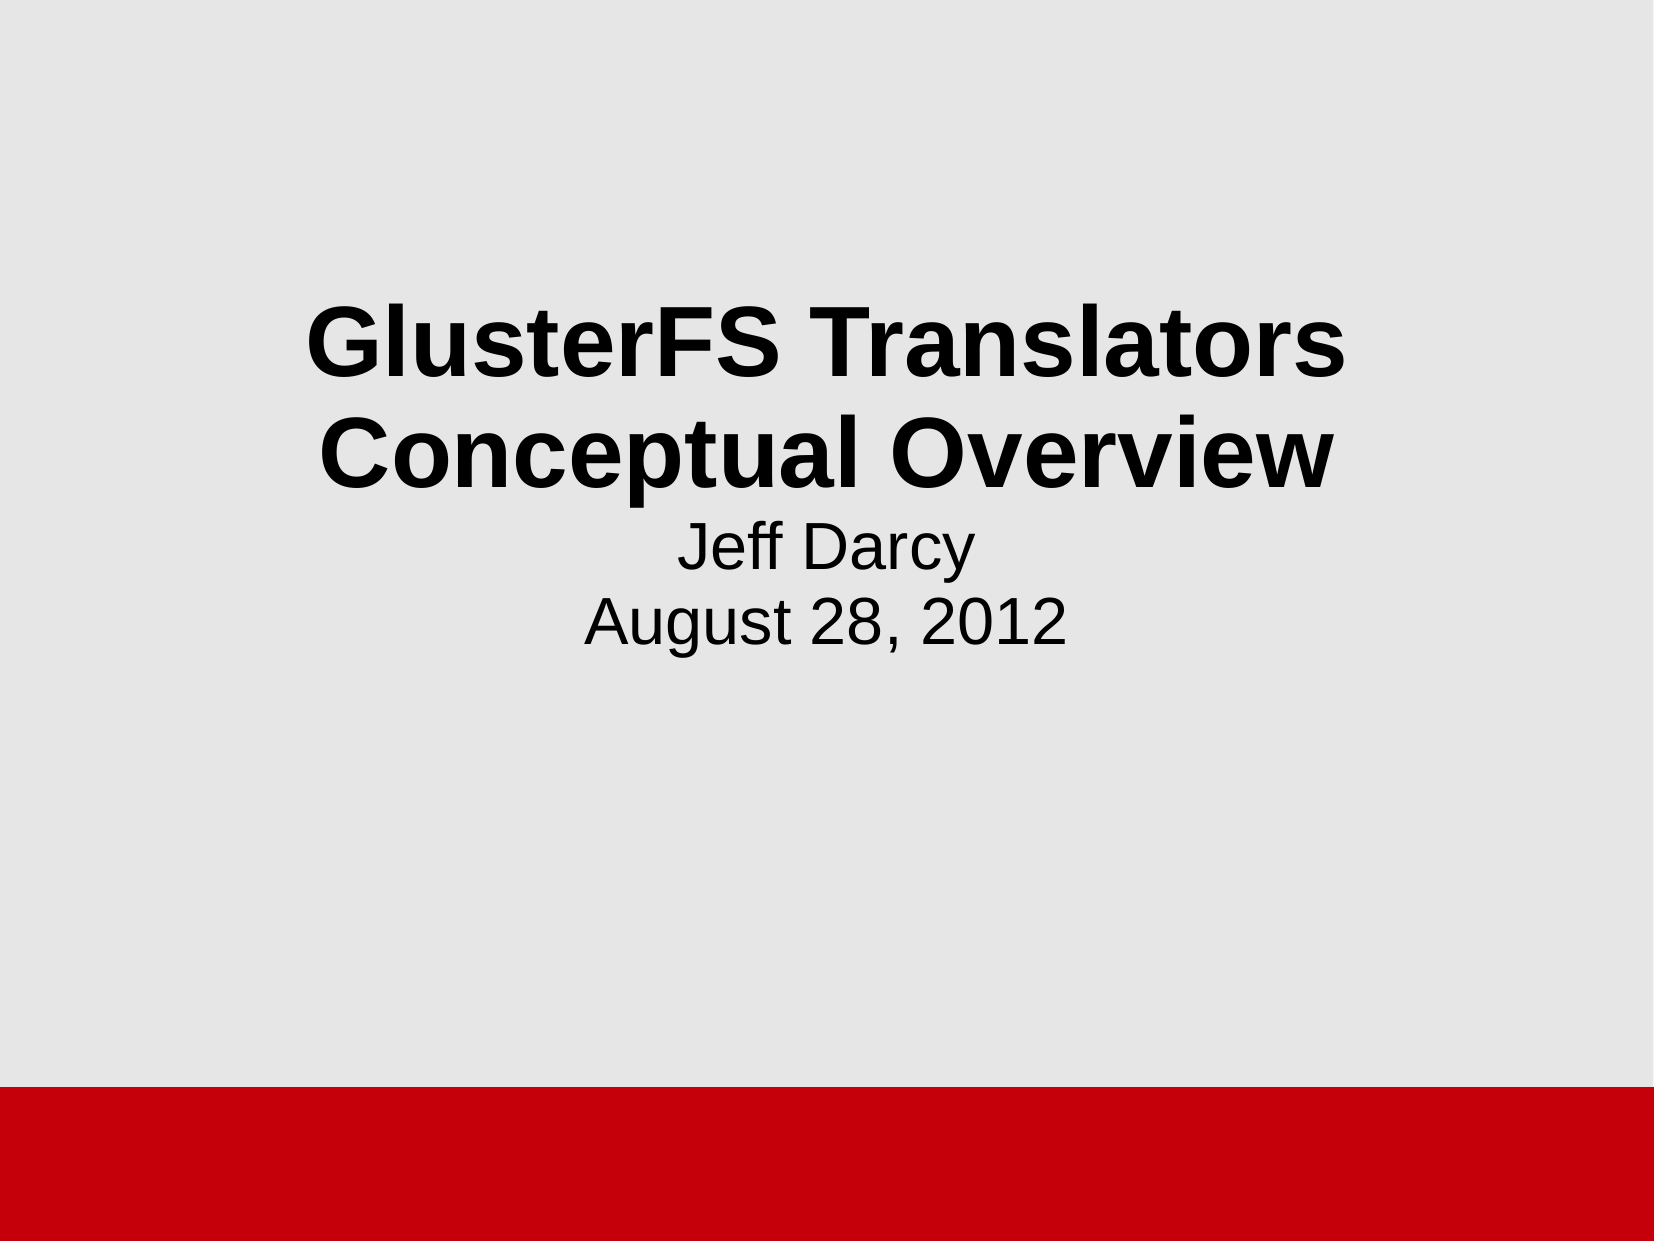

# GlusterFS Translators
Conceptual Overview
Jeff Darcy
August 28, 2012